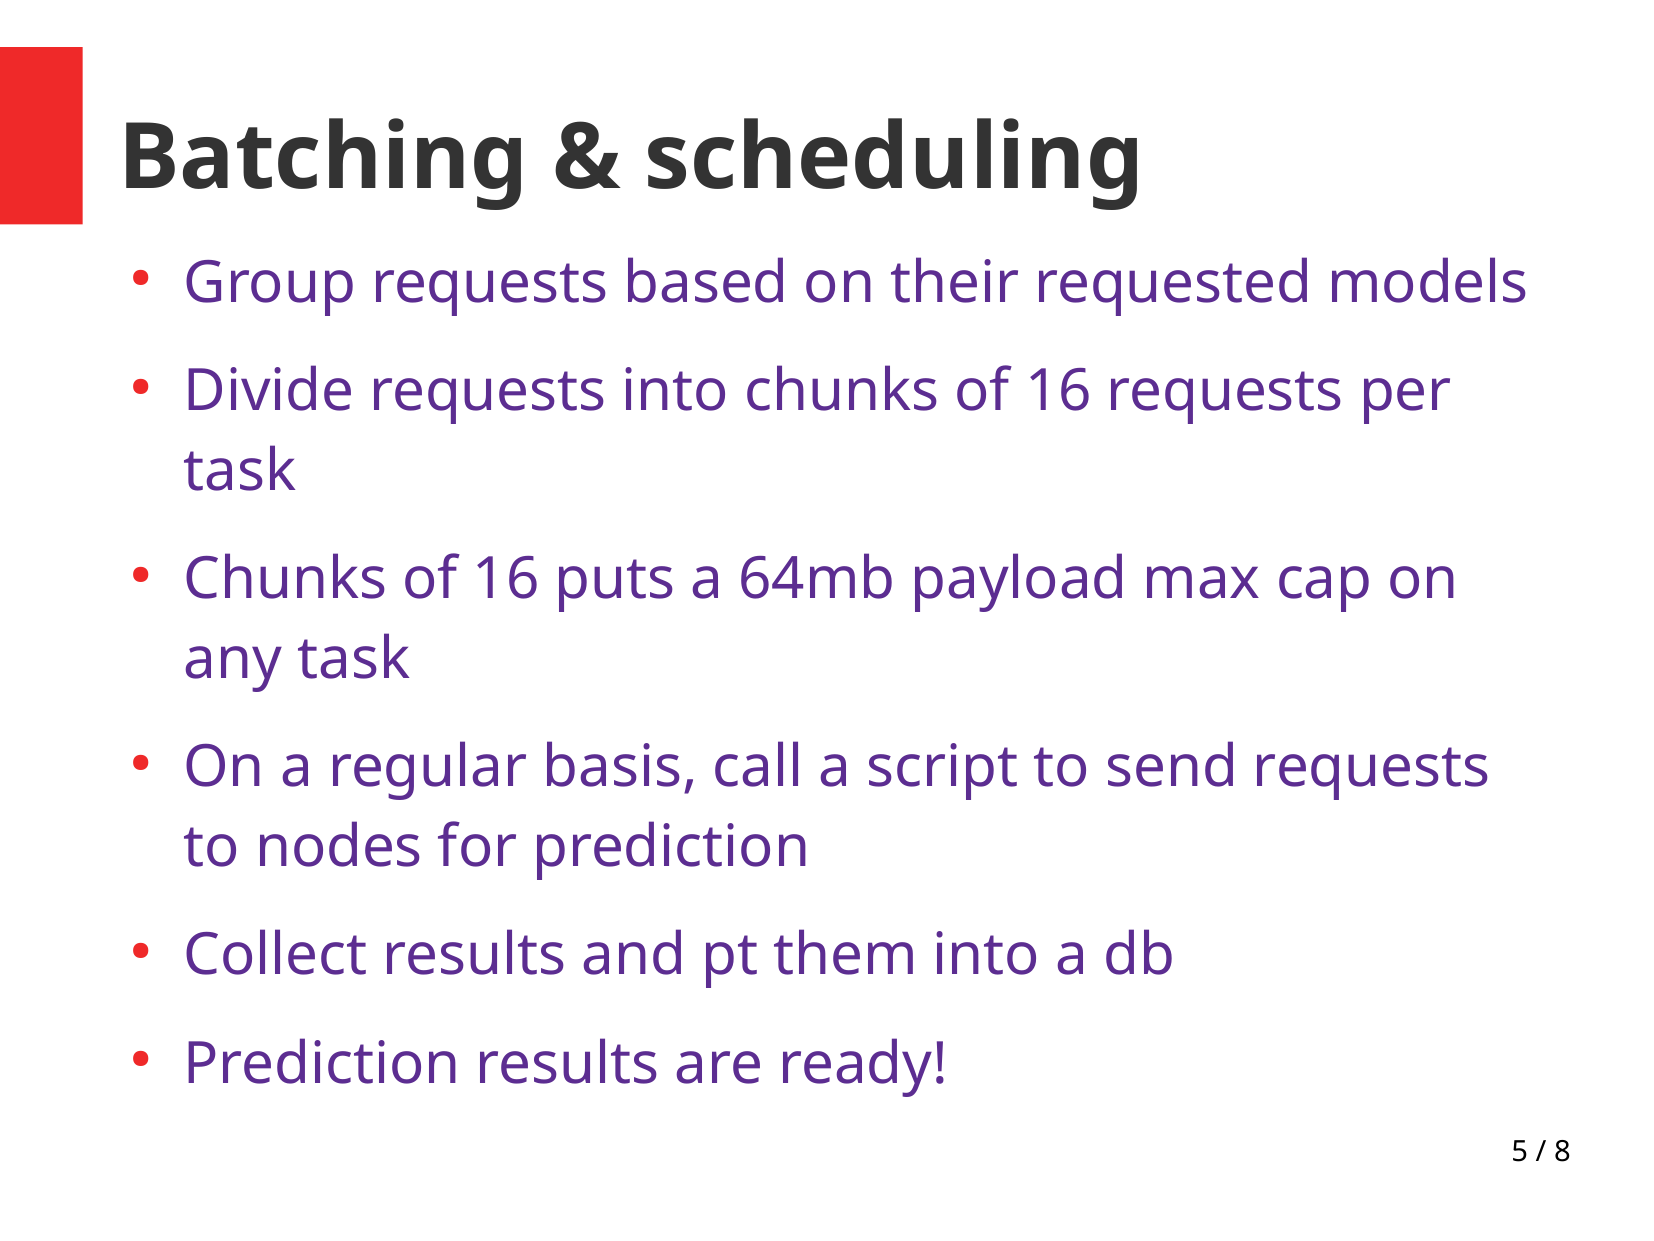

# Batching & scheduling
Group requests based on their requested models
Divide requests into chunks of 16 requests per task
Chunks of 16 puts a 64mb payload max cap on any task
On a regular basis, call a script to send requests to nodes for prediction
Collect results and pt them into a db
Prediction results are ready!
5